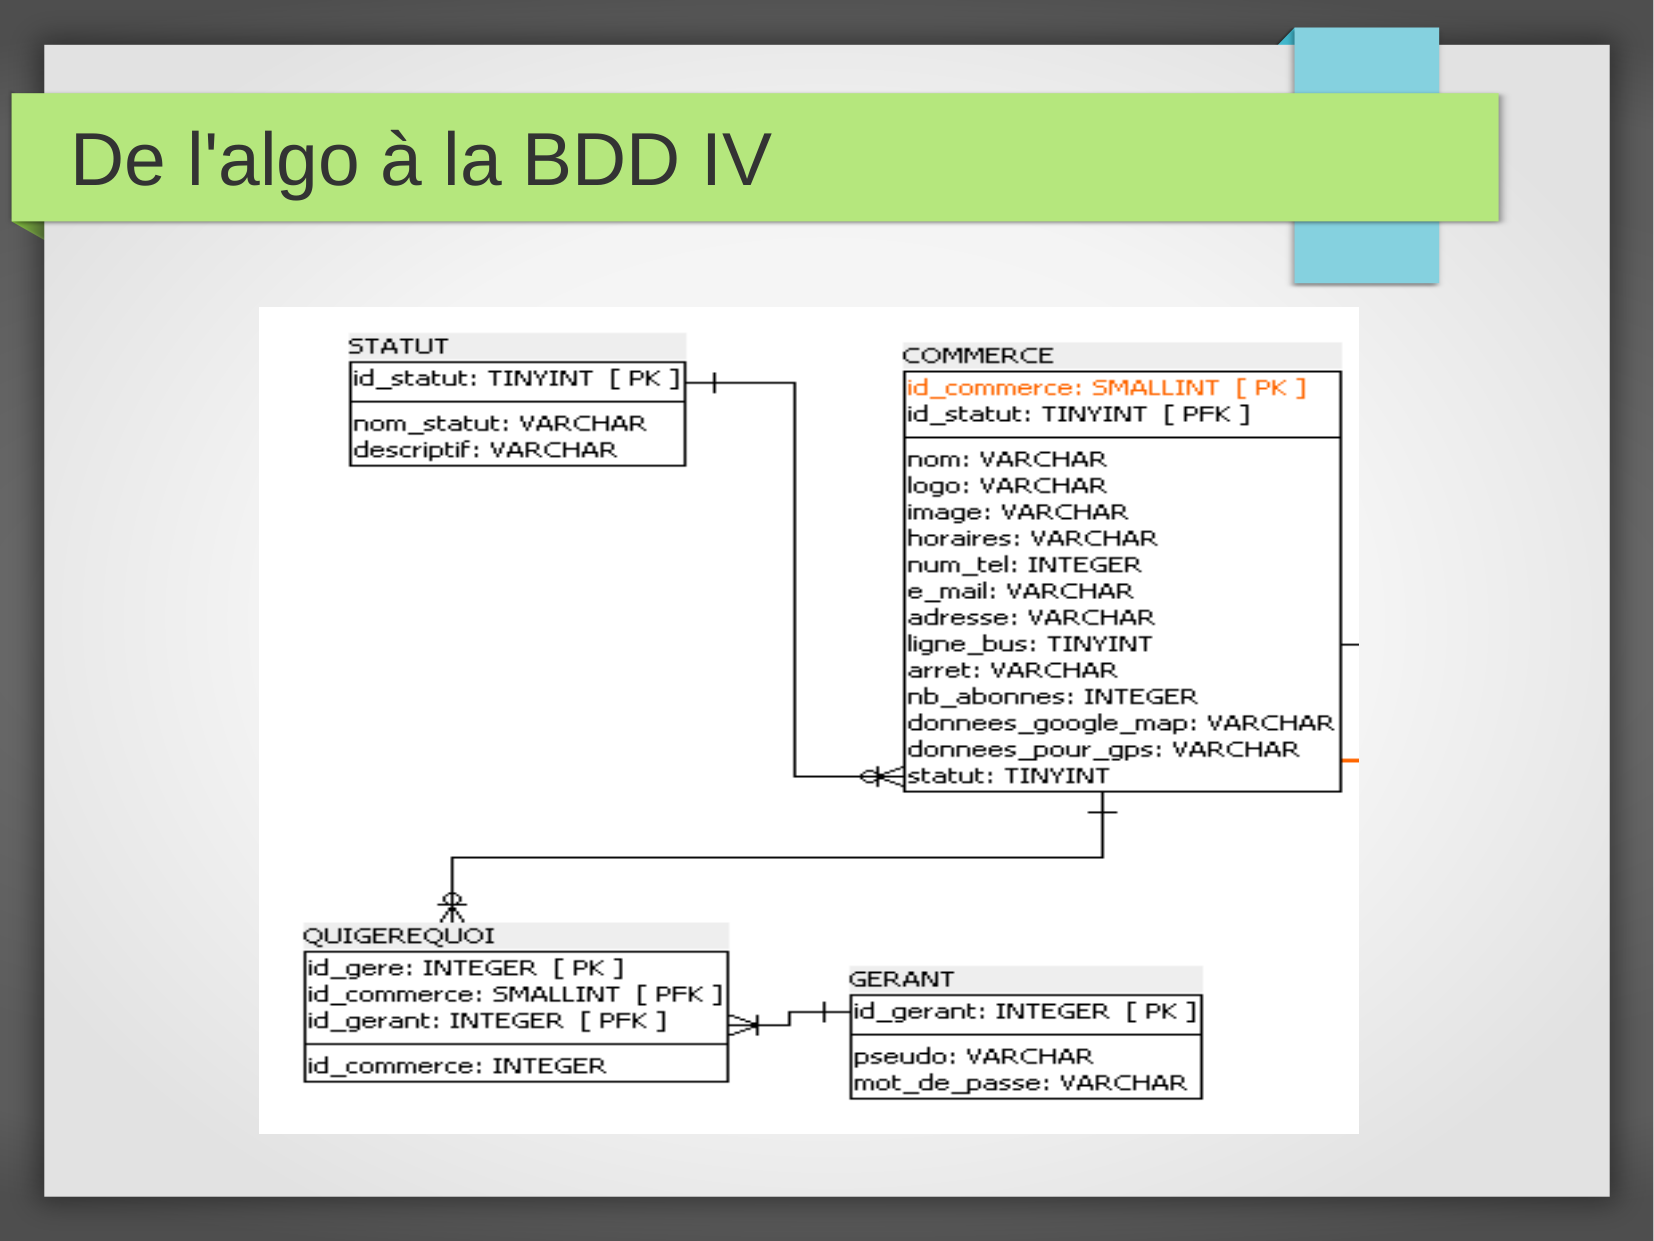

# De l'algo à la BDD IV